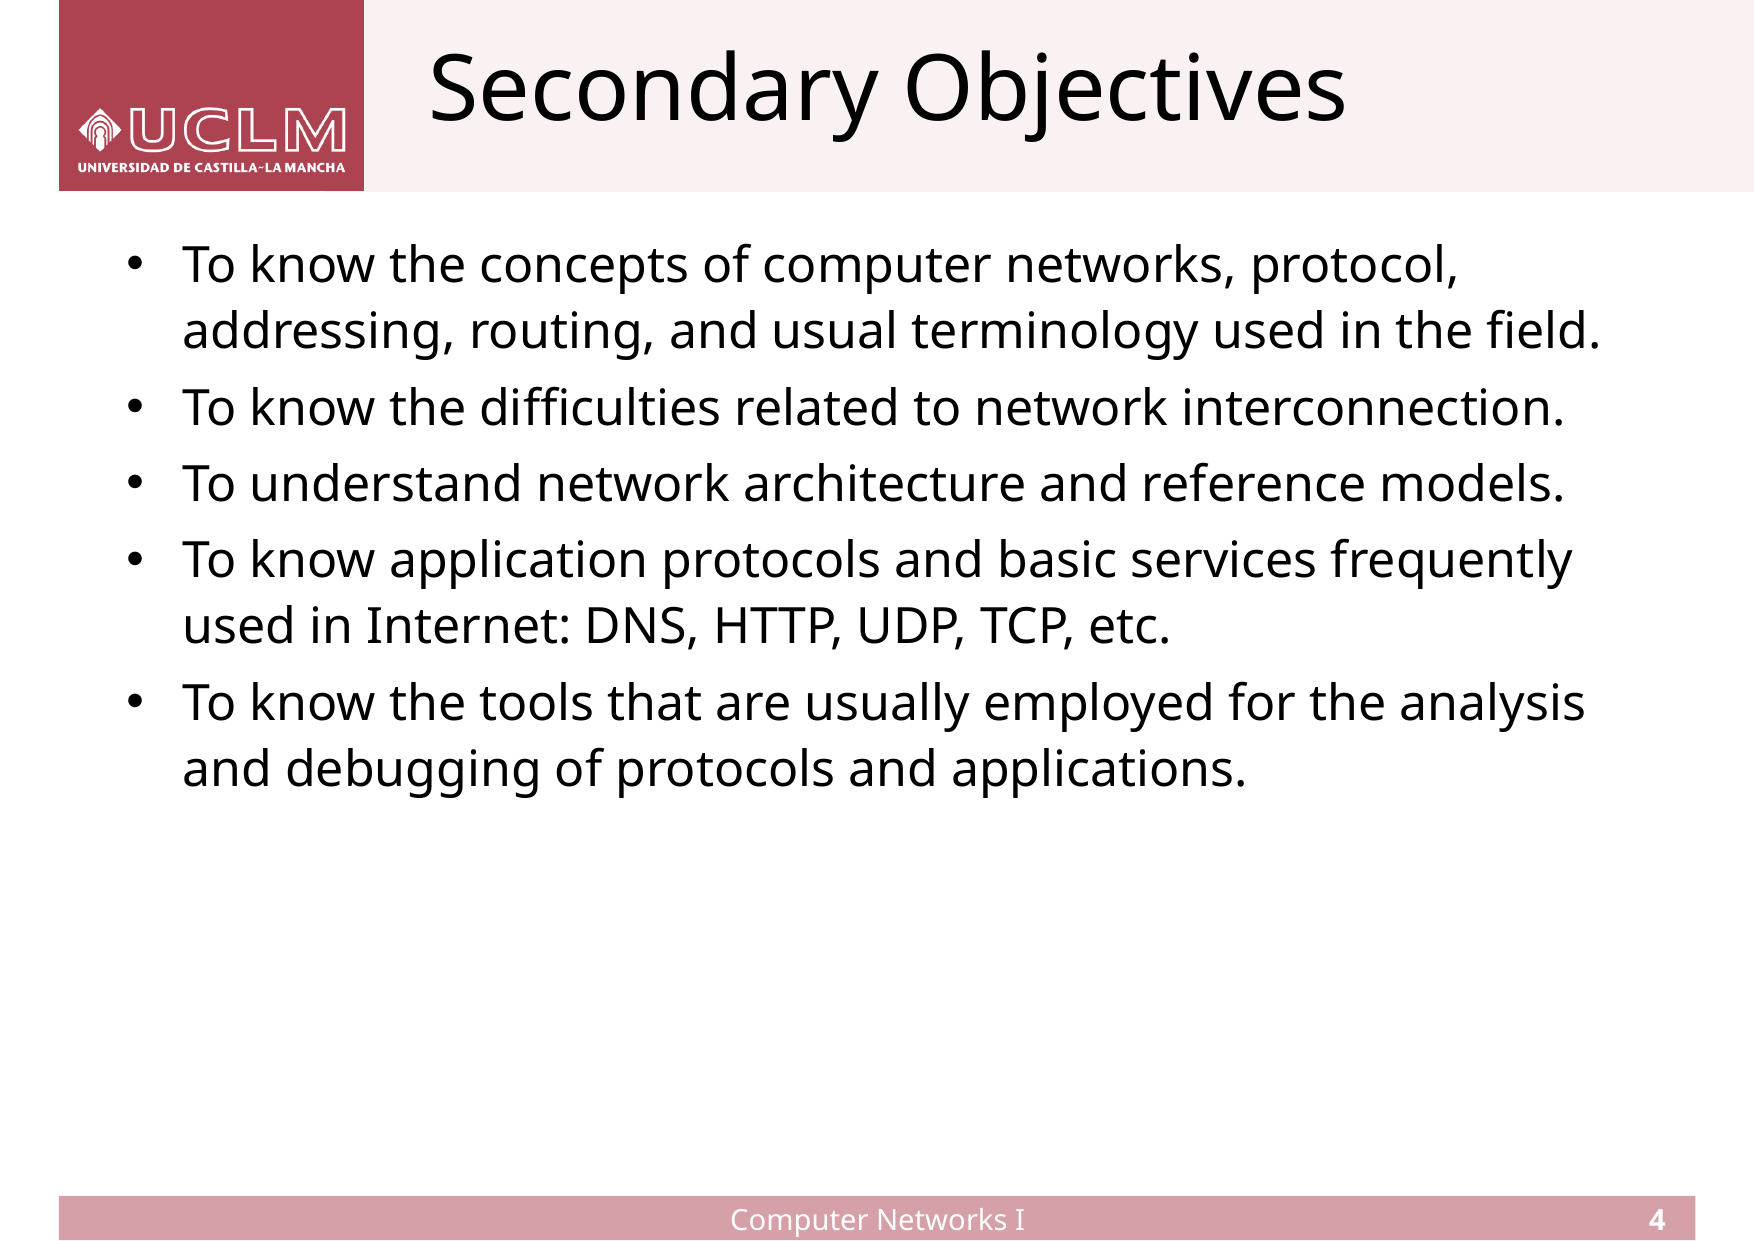

# Secondary Objectives
To know the concepts of computer networks, protocol, addressing, routing, and usual terminology used in the field.
To know the difficulties related to network interconnection.
To understand network architecture and reference models.
To know application protocols and basic services frequently used in Internet: DNS, HTTP, UDP, TCP, etc.
To know the tools that are usually employed for the analysis and debugging of protocols and applications.
Computer Networks I